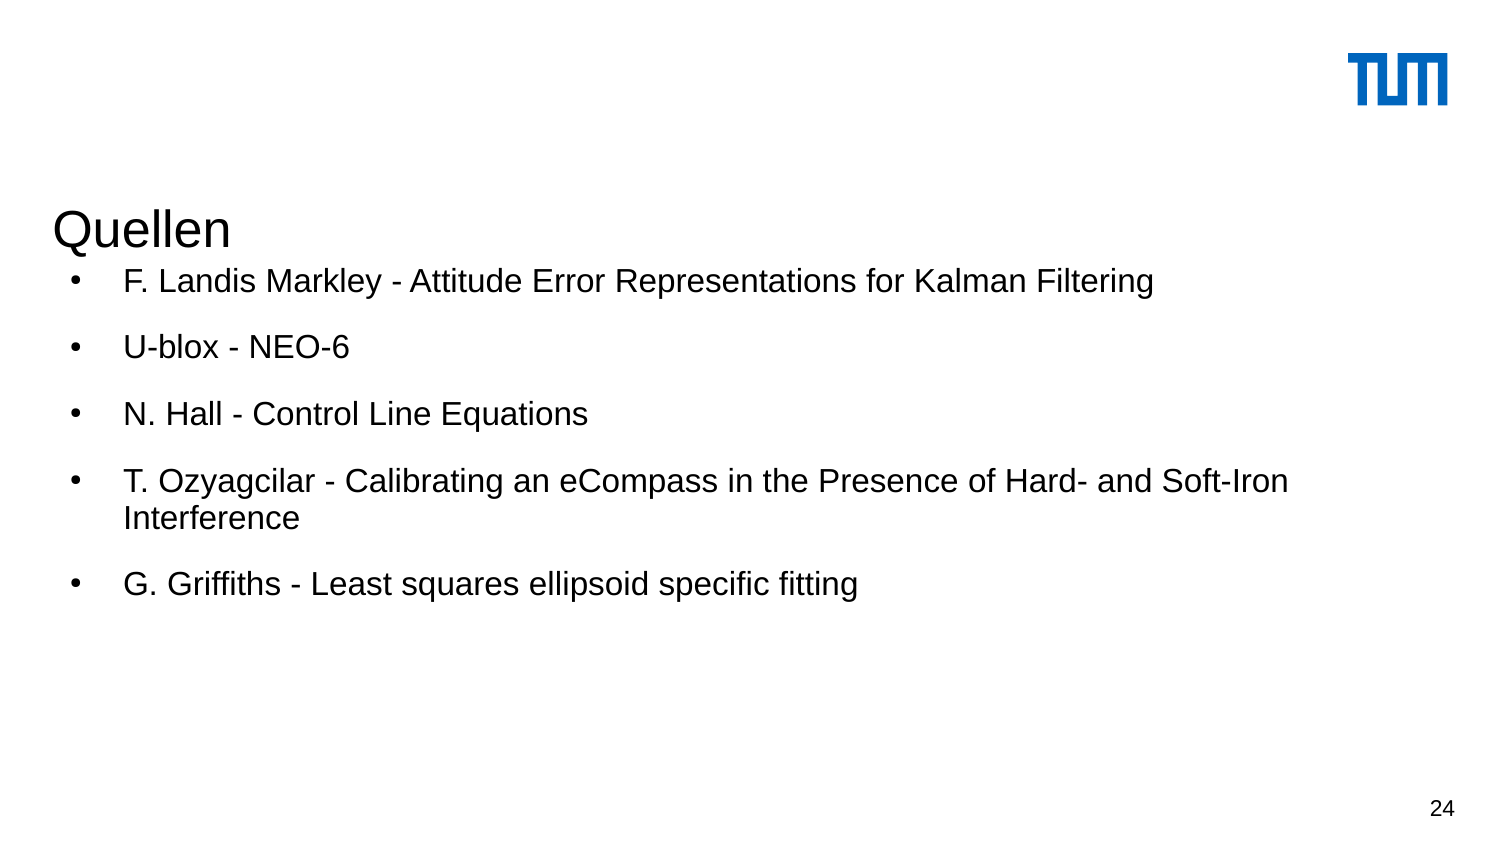

# Quellen
F. Landis Markley - Attitude Error Representations for Kalman Filtering
U-blox - NEO-6
N. Hall - Control Line Equations
T. Ozyagcilar - Calibrating an eCompass in the Presence of Hard- and Soft-Iron Interference
G. Griffiths - Least squares ellipsoid specific fitting